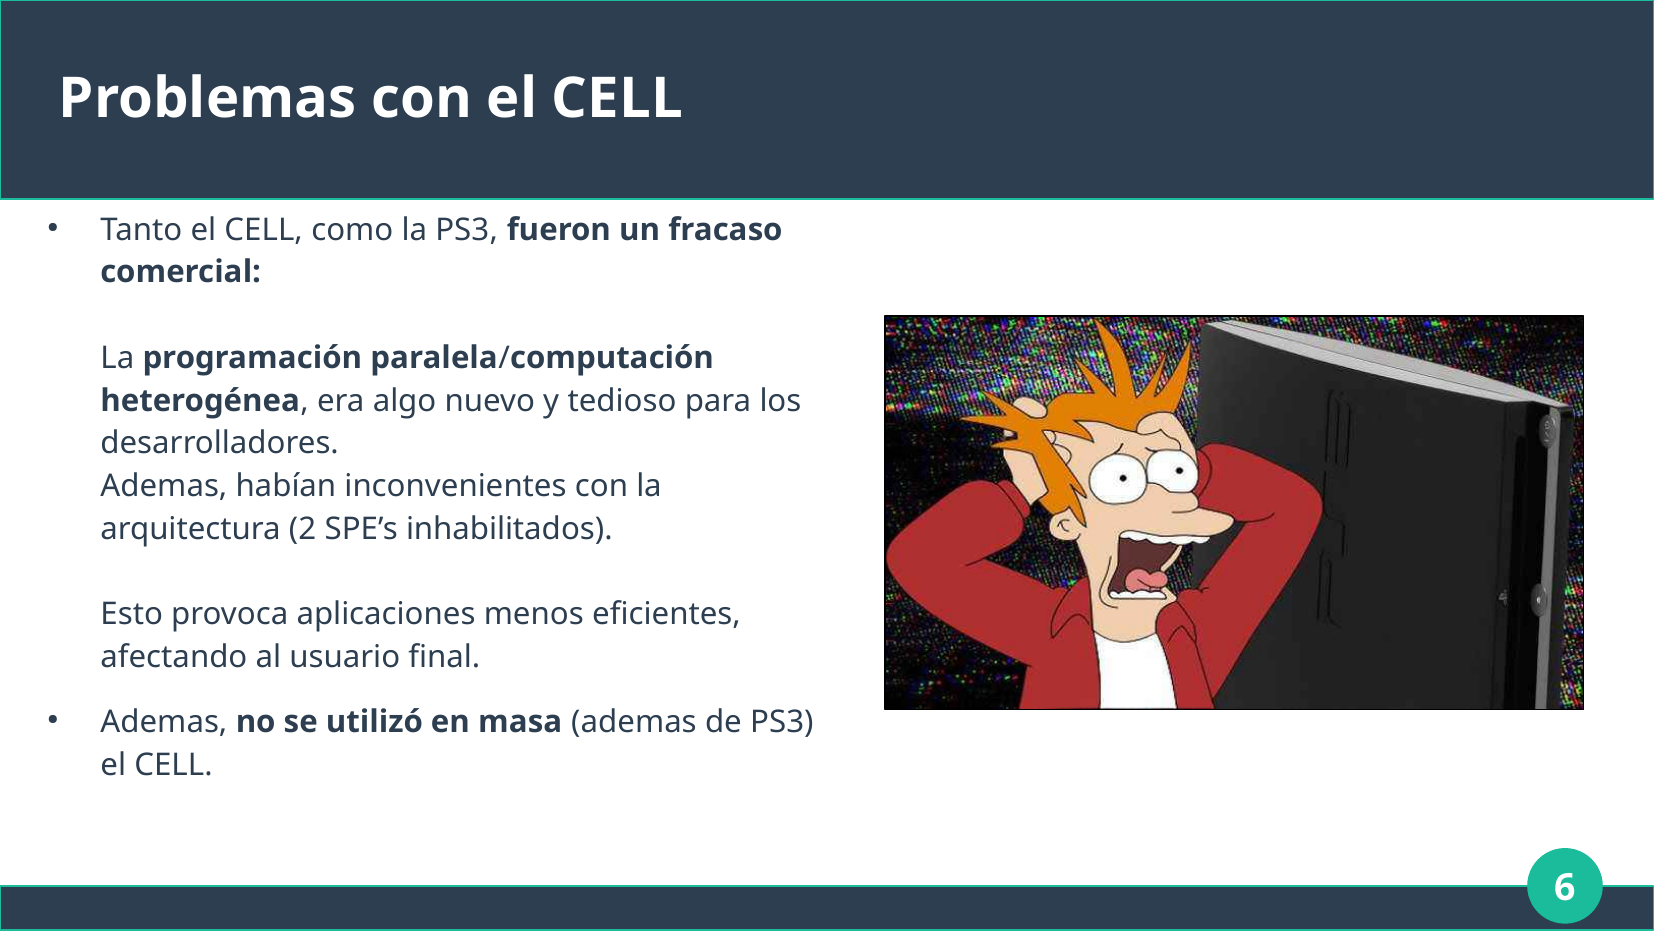

# Problemas con el CELL
Tanto el CELL, como la PS3, fueron un fracaso comercial:
La programación paralela/computación heterogénea, era algo nuevo y tedioso para los desarrolladores.
Ademas, habían inconvenientes con la arquitectura (2 SPE’s inhabilitados).
Esto provoca aplicaciones menos eficientes, afectando al usuario final.
Ademas, no se utilizó en masa (ademas de PS3) el CELL.
6